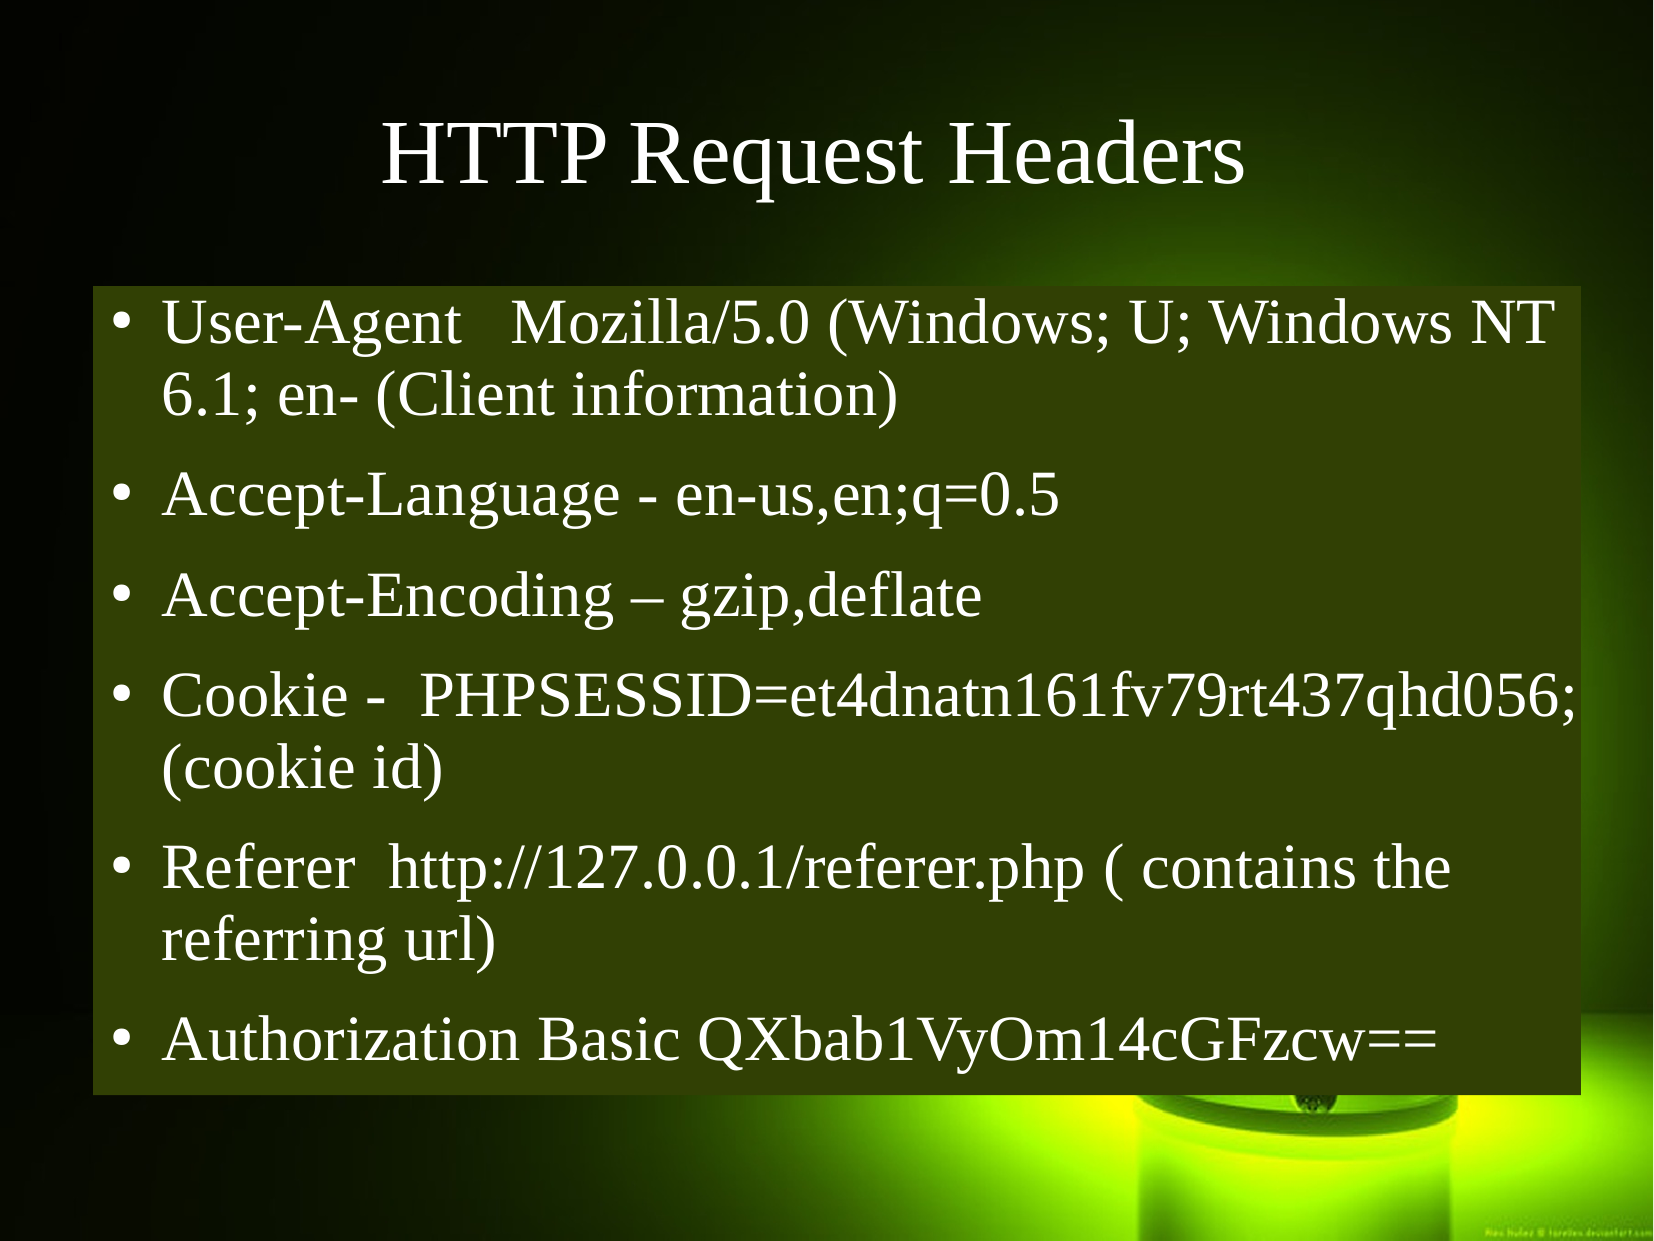

# HTTP Request Headers
User-Agent Mozilla/5.0 (Windows; U; Windows NT 6.1; en- (Client information)
Accept-Language - en-us,en;q=0.5
Accept-Encoding – gzip,deflate
Cookie - PHPSESSID=et4dnatn161fv79rt437qhd056; (cookie id)
Referer http://127.0.0.1/referer.php ( contains the referring url)
Authorization Basic QXbab1VyOm14cGFzcw==